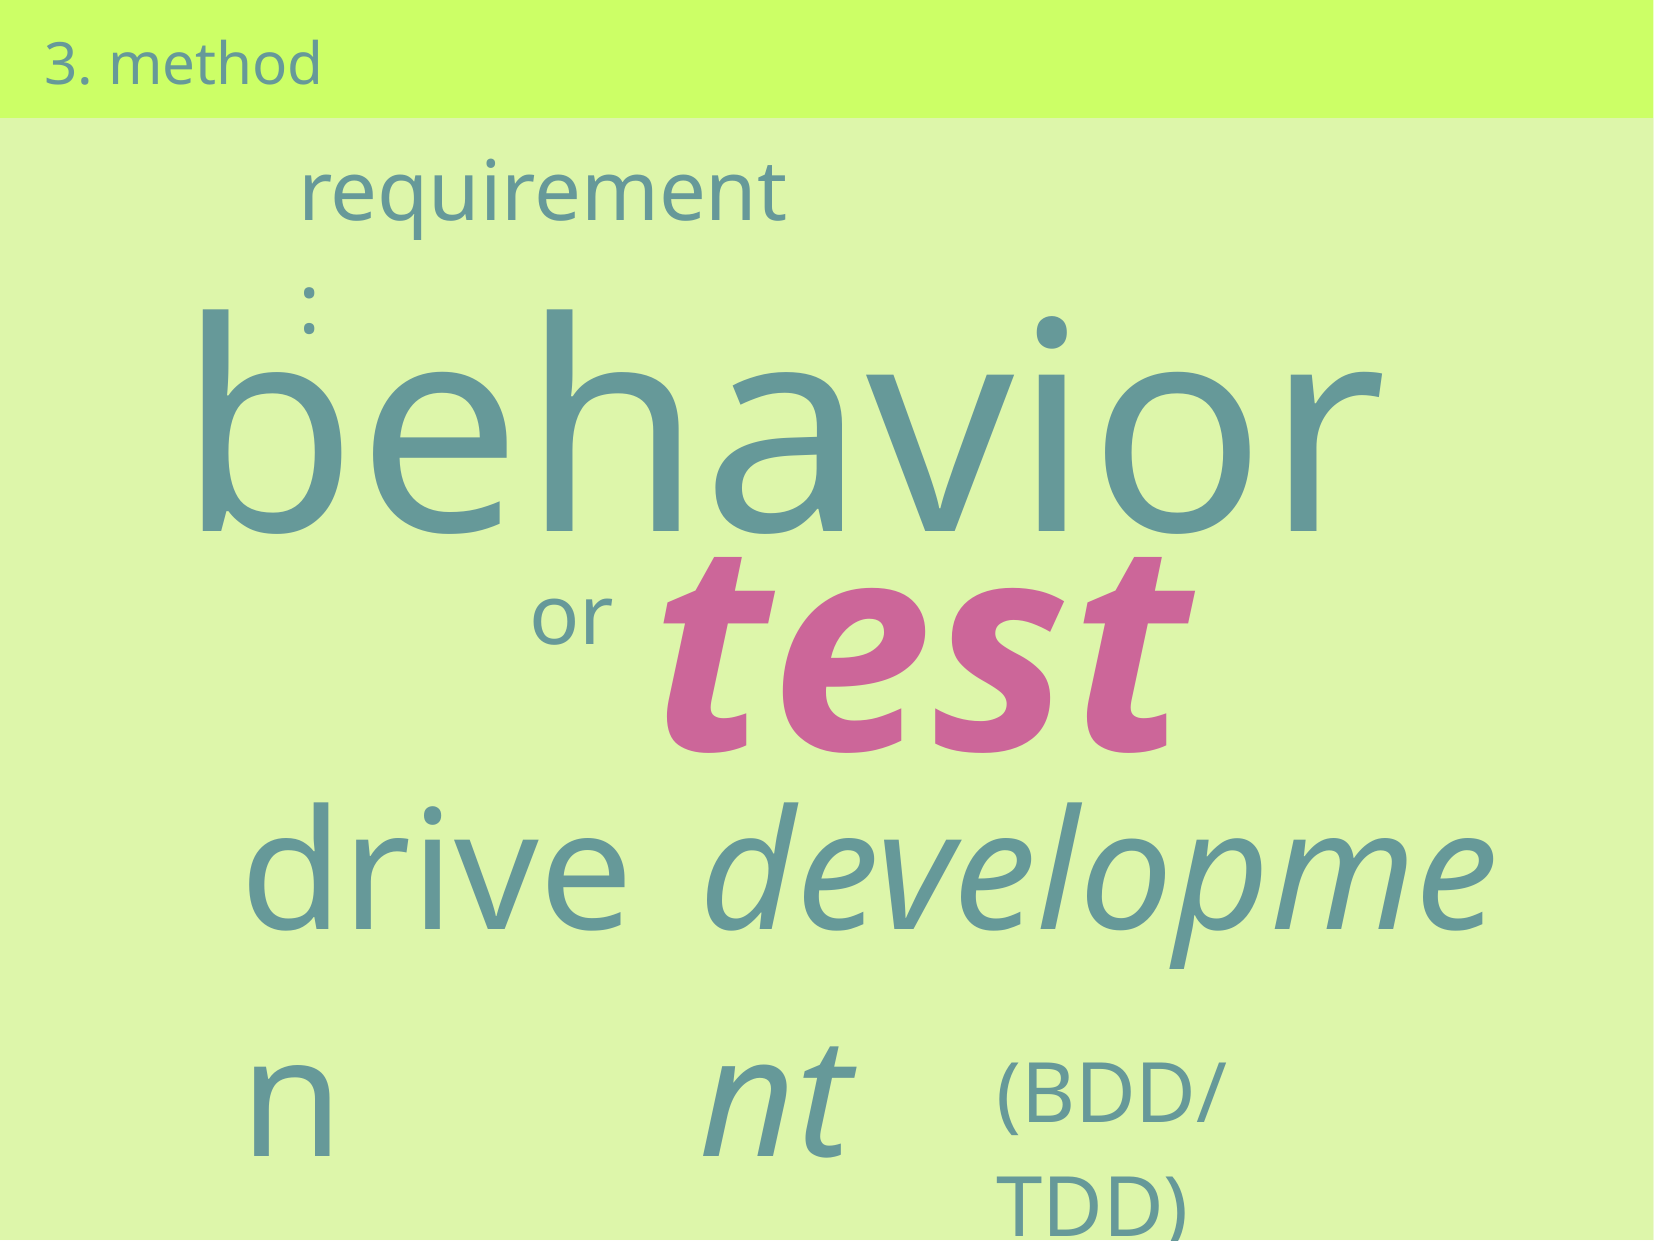

3. method
requirement:
behavior
test
or
driven
development
(BDD/TDD)